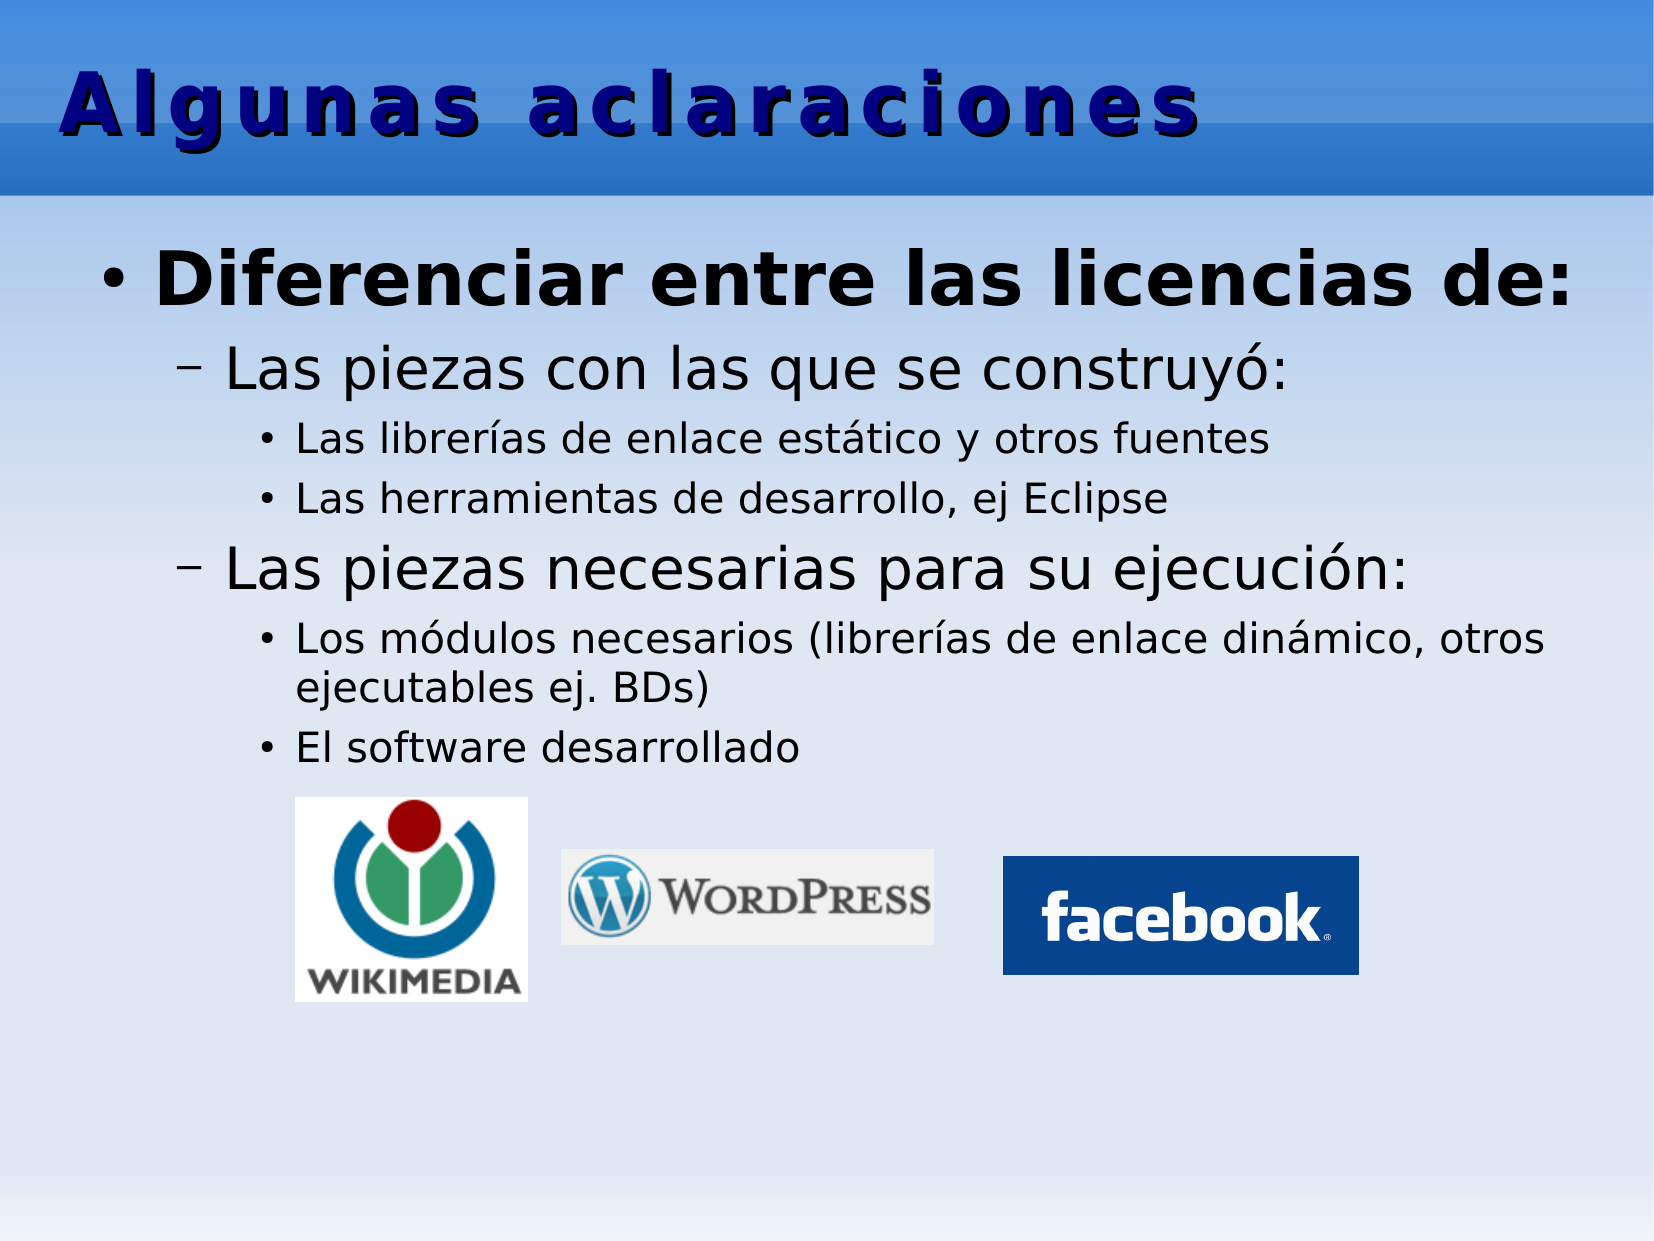

# Algunas aclaraciones
Diferenciar entre las licencias de:
Las piezas con las que se construyó:
Las librerías de enlace estático y otros fuentes
Las herramientas de desarrollo, ej Eclipse
Las piezas necesarias para su ejecución:
Los módulos necesarios (librerías de enlace dinámico, otros ejecutables ej. BDs)
El software desarrollado